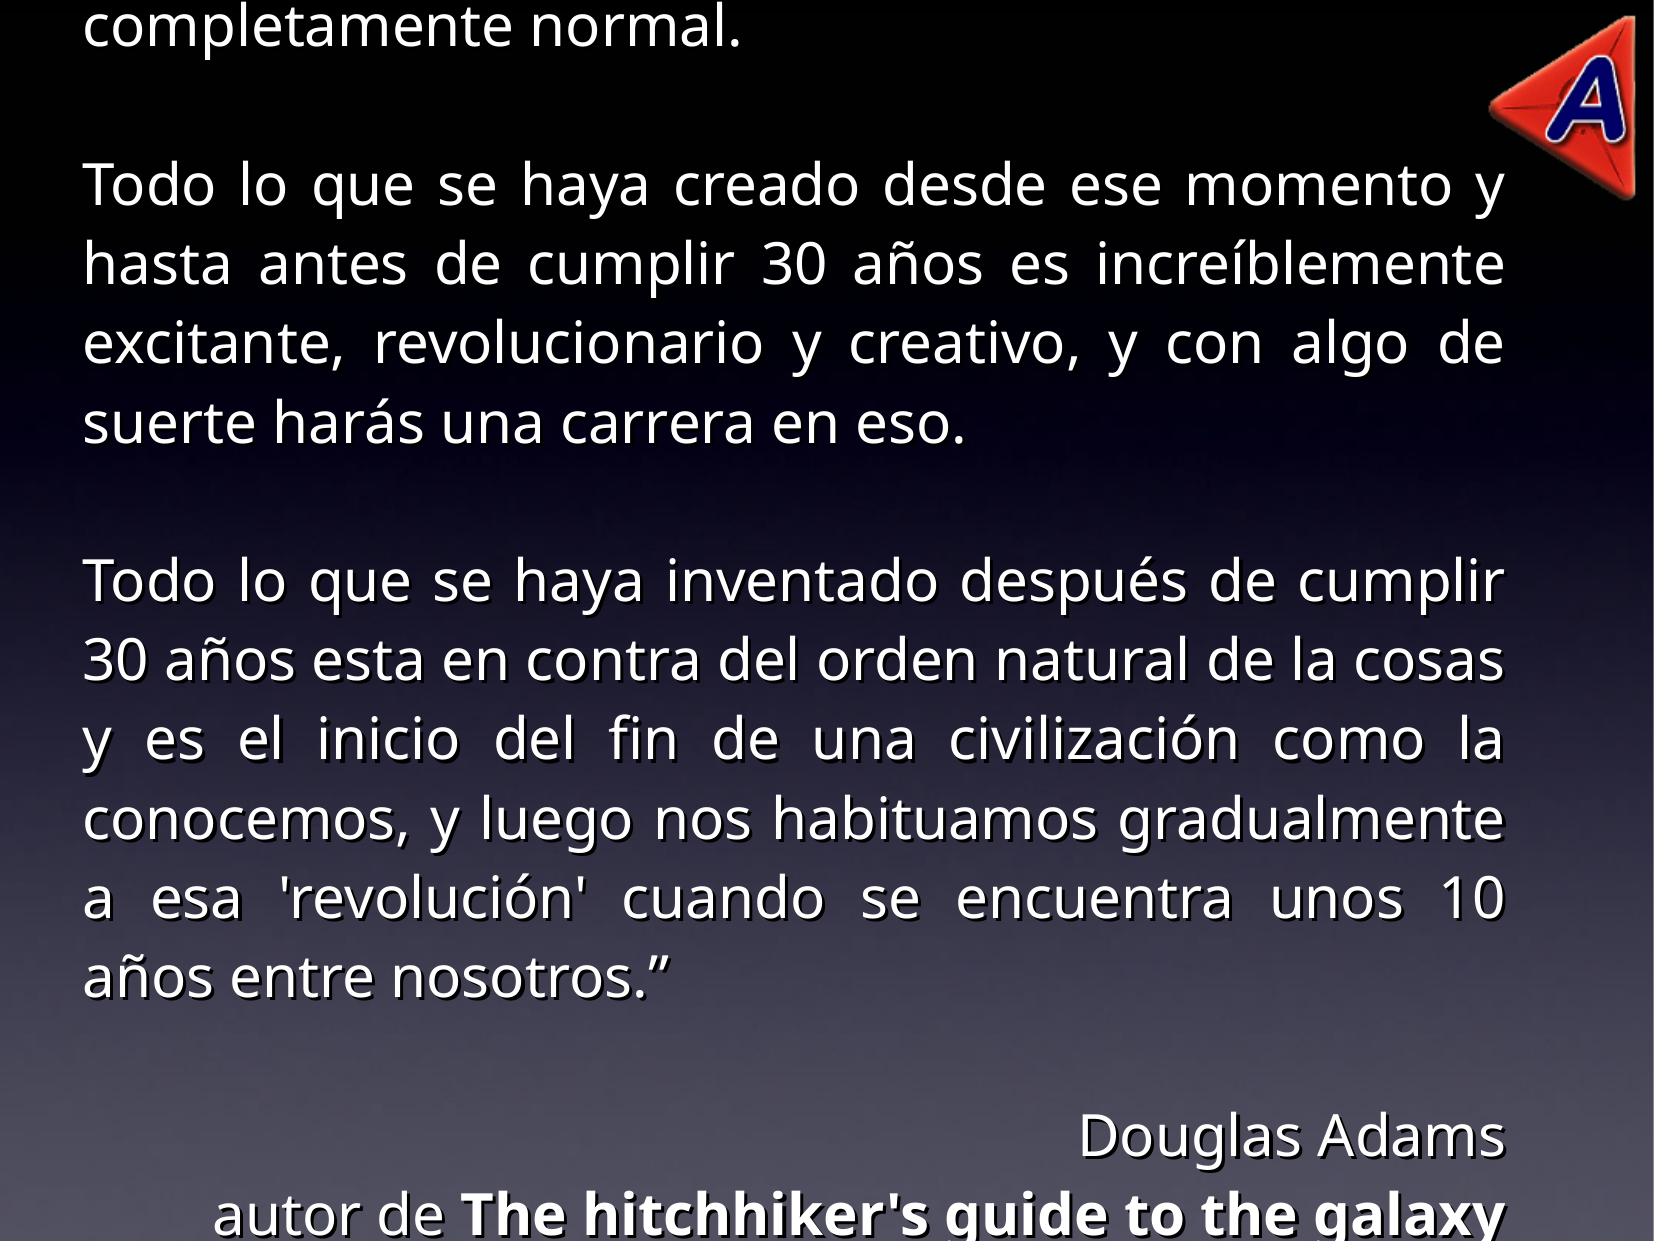

# “Todo lo que estaba en el mundo cuando naciste es completamente normal.
Todo lo que se haya creado desde ese momento y hasta antes de cumplir 30 años es increíblemente excitante, revolucionario y creativo, y con algo de suerte harás una carrera en eso.
Todo lo que se haya inventado después de cumplir 30 años esta en contra del orden natural de la cosas y es el inicio del fin de una civilización como la conocemos, y luego nos habituamos gradualmente a esa 'revolución' cuando se encuentra unos 10 años entre nosotros.”
Douglas Adams
autor de The hitchhiker's guide to the galaxy